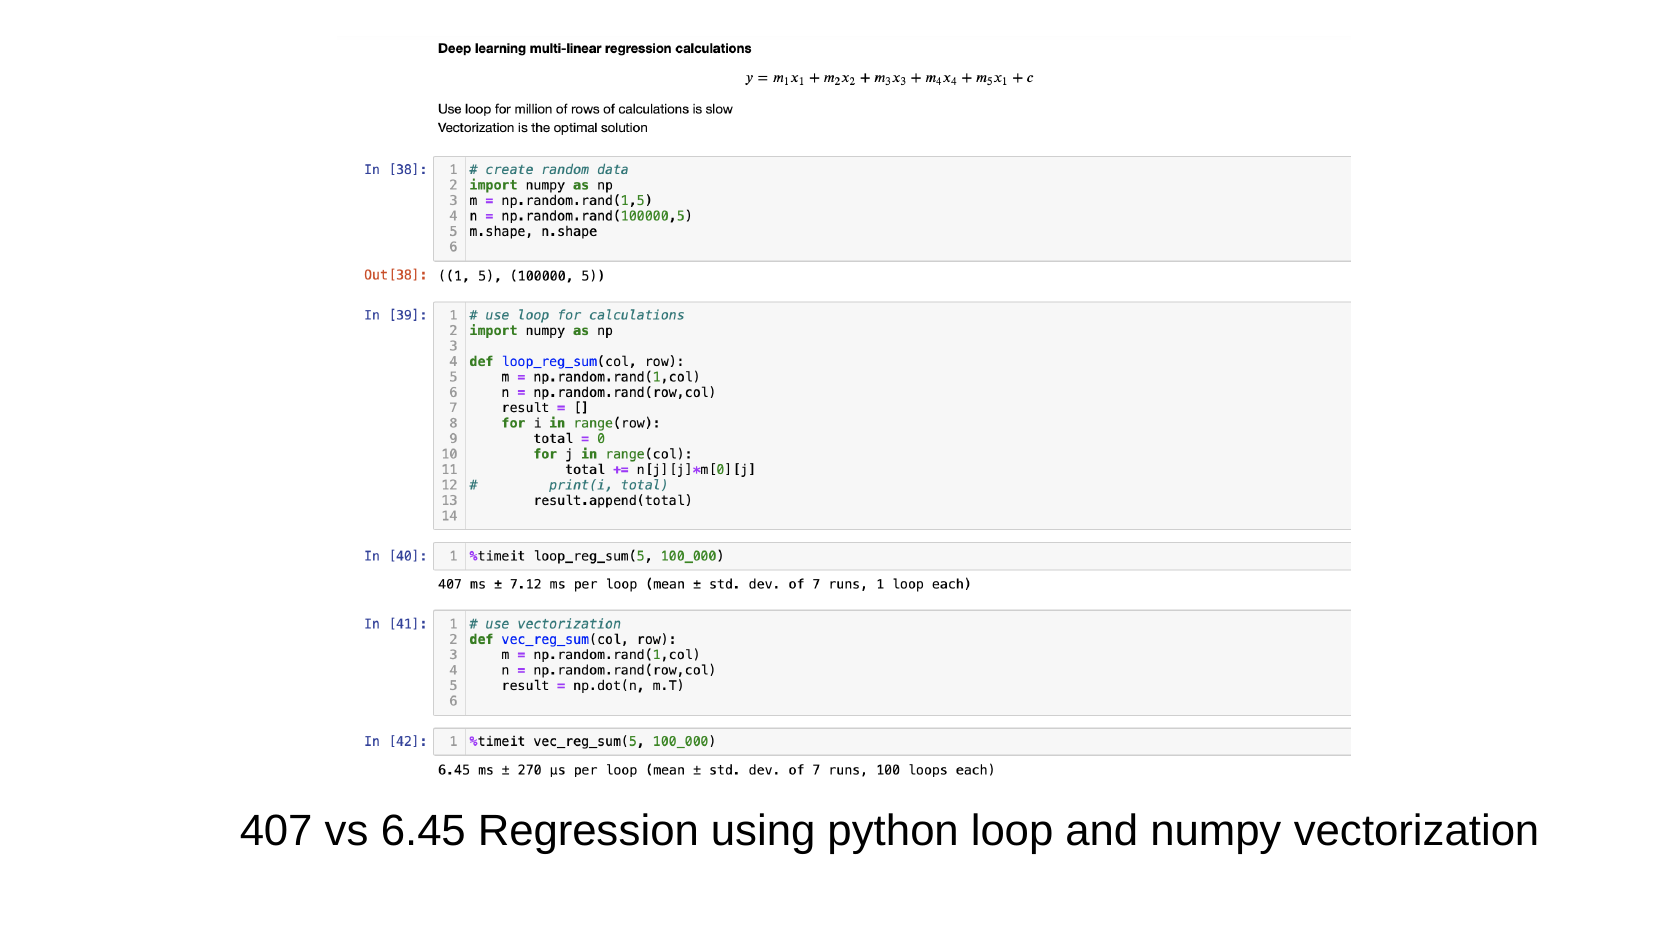

407 vs 6.45 Regression using python loop and numpy vectorization